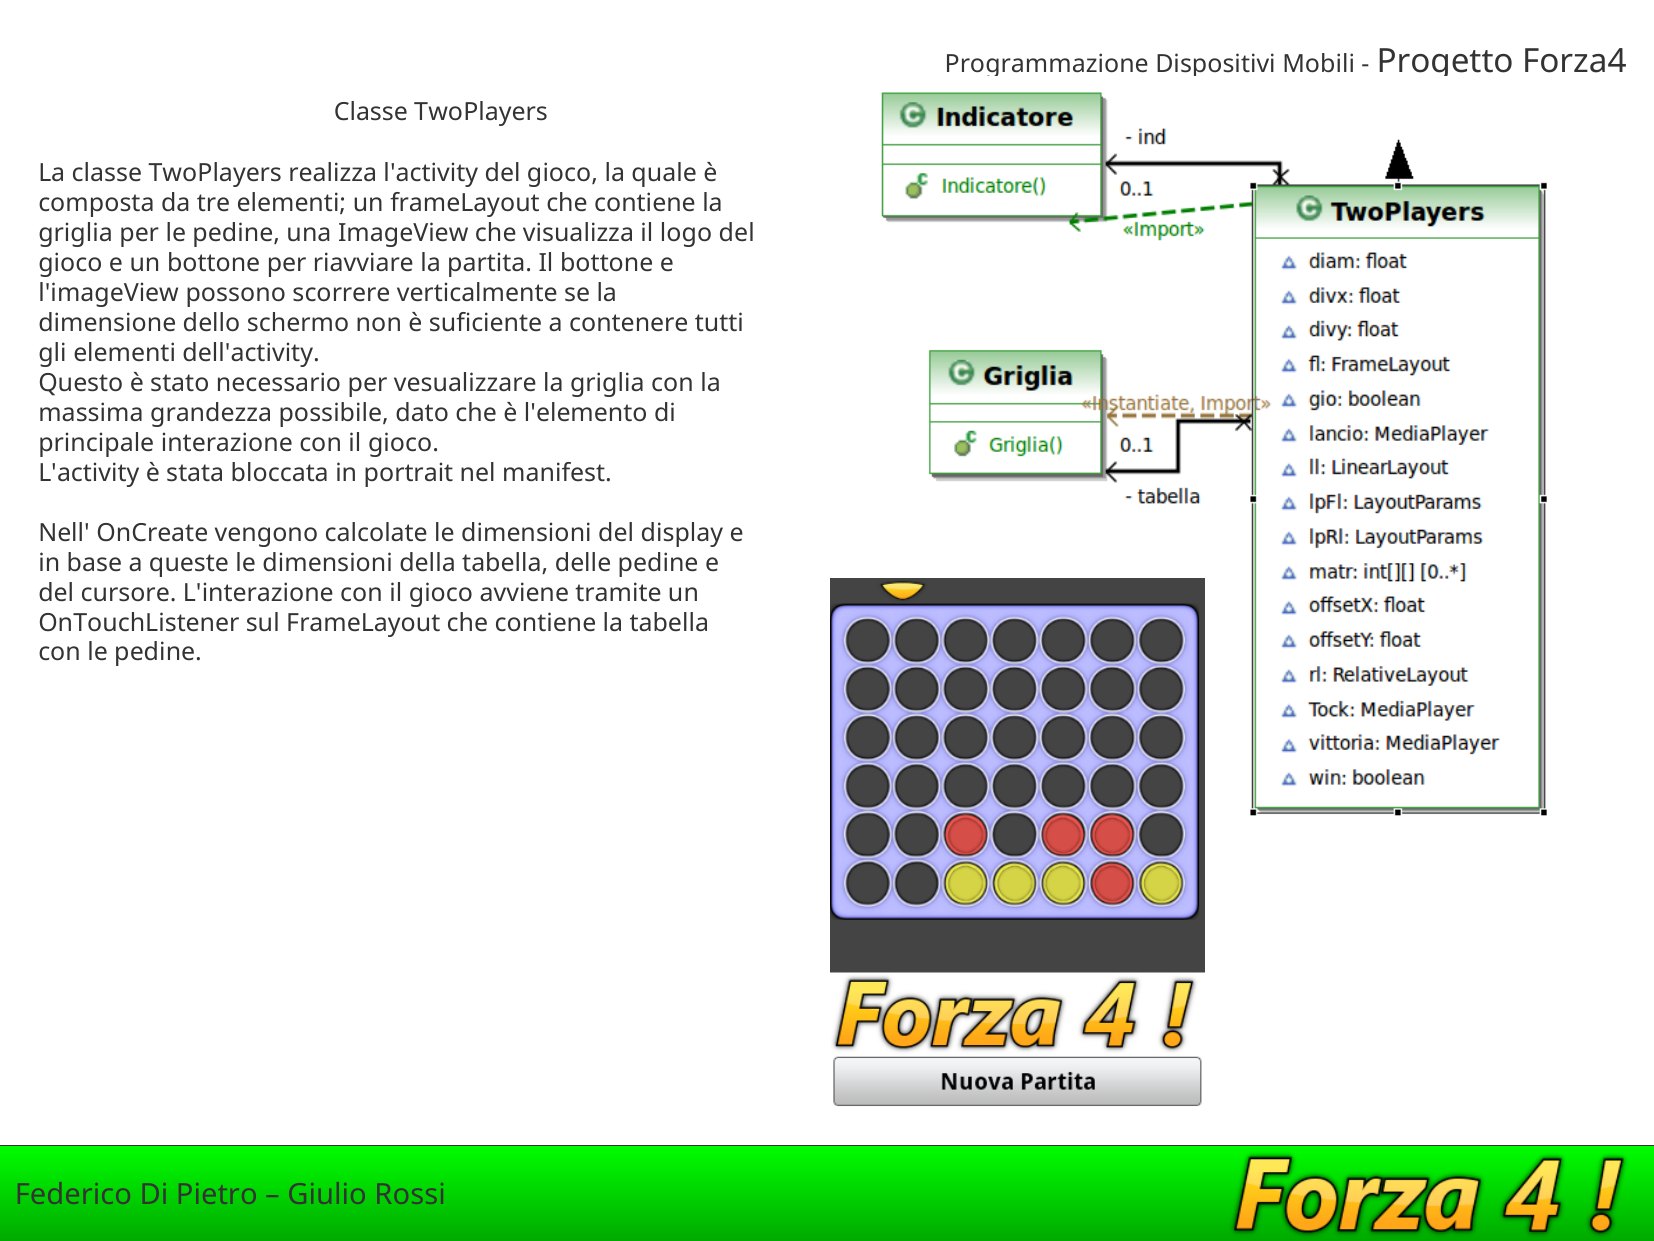

Programmazione Dispositivi Mobili - Progetto Forza4
Classe TwoPlayers
La classe TwoPlayers realizza l'activity del gioco, la quale è composta da tre elementi; un frameLayout che contiene la griglia per le pedine, una ImageView che visualizza il logo del gioco e un bottone per riavviare la partita. Il bottone e l'imageView possono scorrere verticalmente se la dimensione dello schermo non è suficiente a contenere tutti gli elementi dell'activity.
Questo è stato necessario per vesualizzare la griglia con la massima grandezza possibile, dato che è l'elemento di principale interazione con il gioco.
L'activity è stata bloccata in portrait nel manifest.
Nell' OnCreate vengono calcolate le dimensioni del display e in base a queste le dimensioni della tabella, delle pedine e del cursore. L'interazione con il gioco avviene tramite un OnTouchListener sul FrameLayout che contiene la tabella con le pedine.
Federico Di Pietro – Giulio Rossi